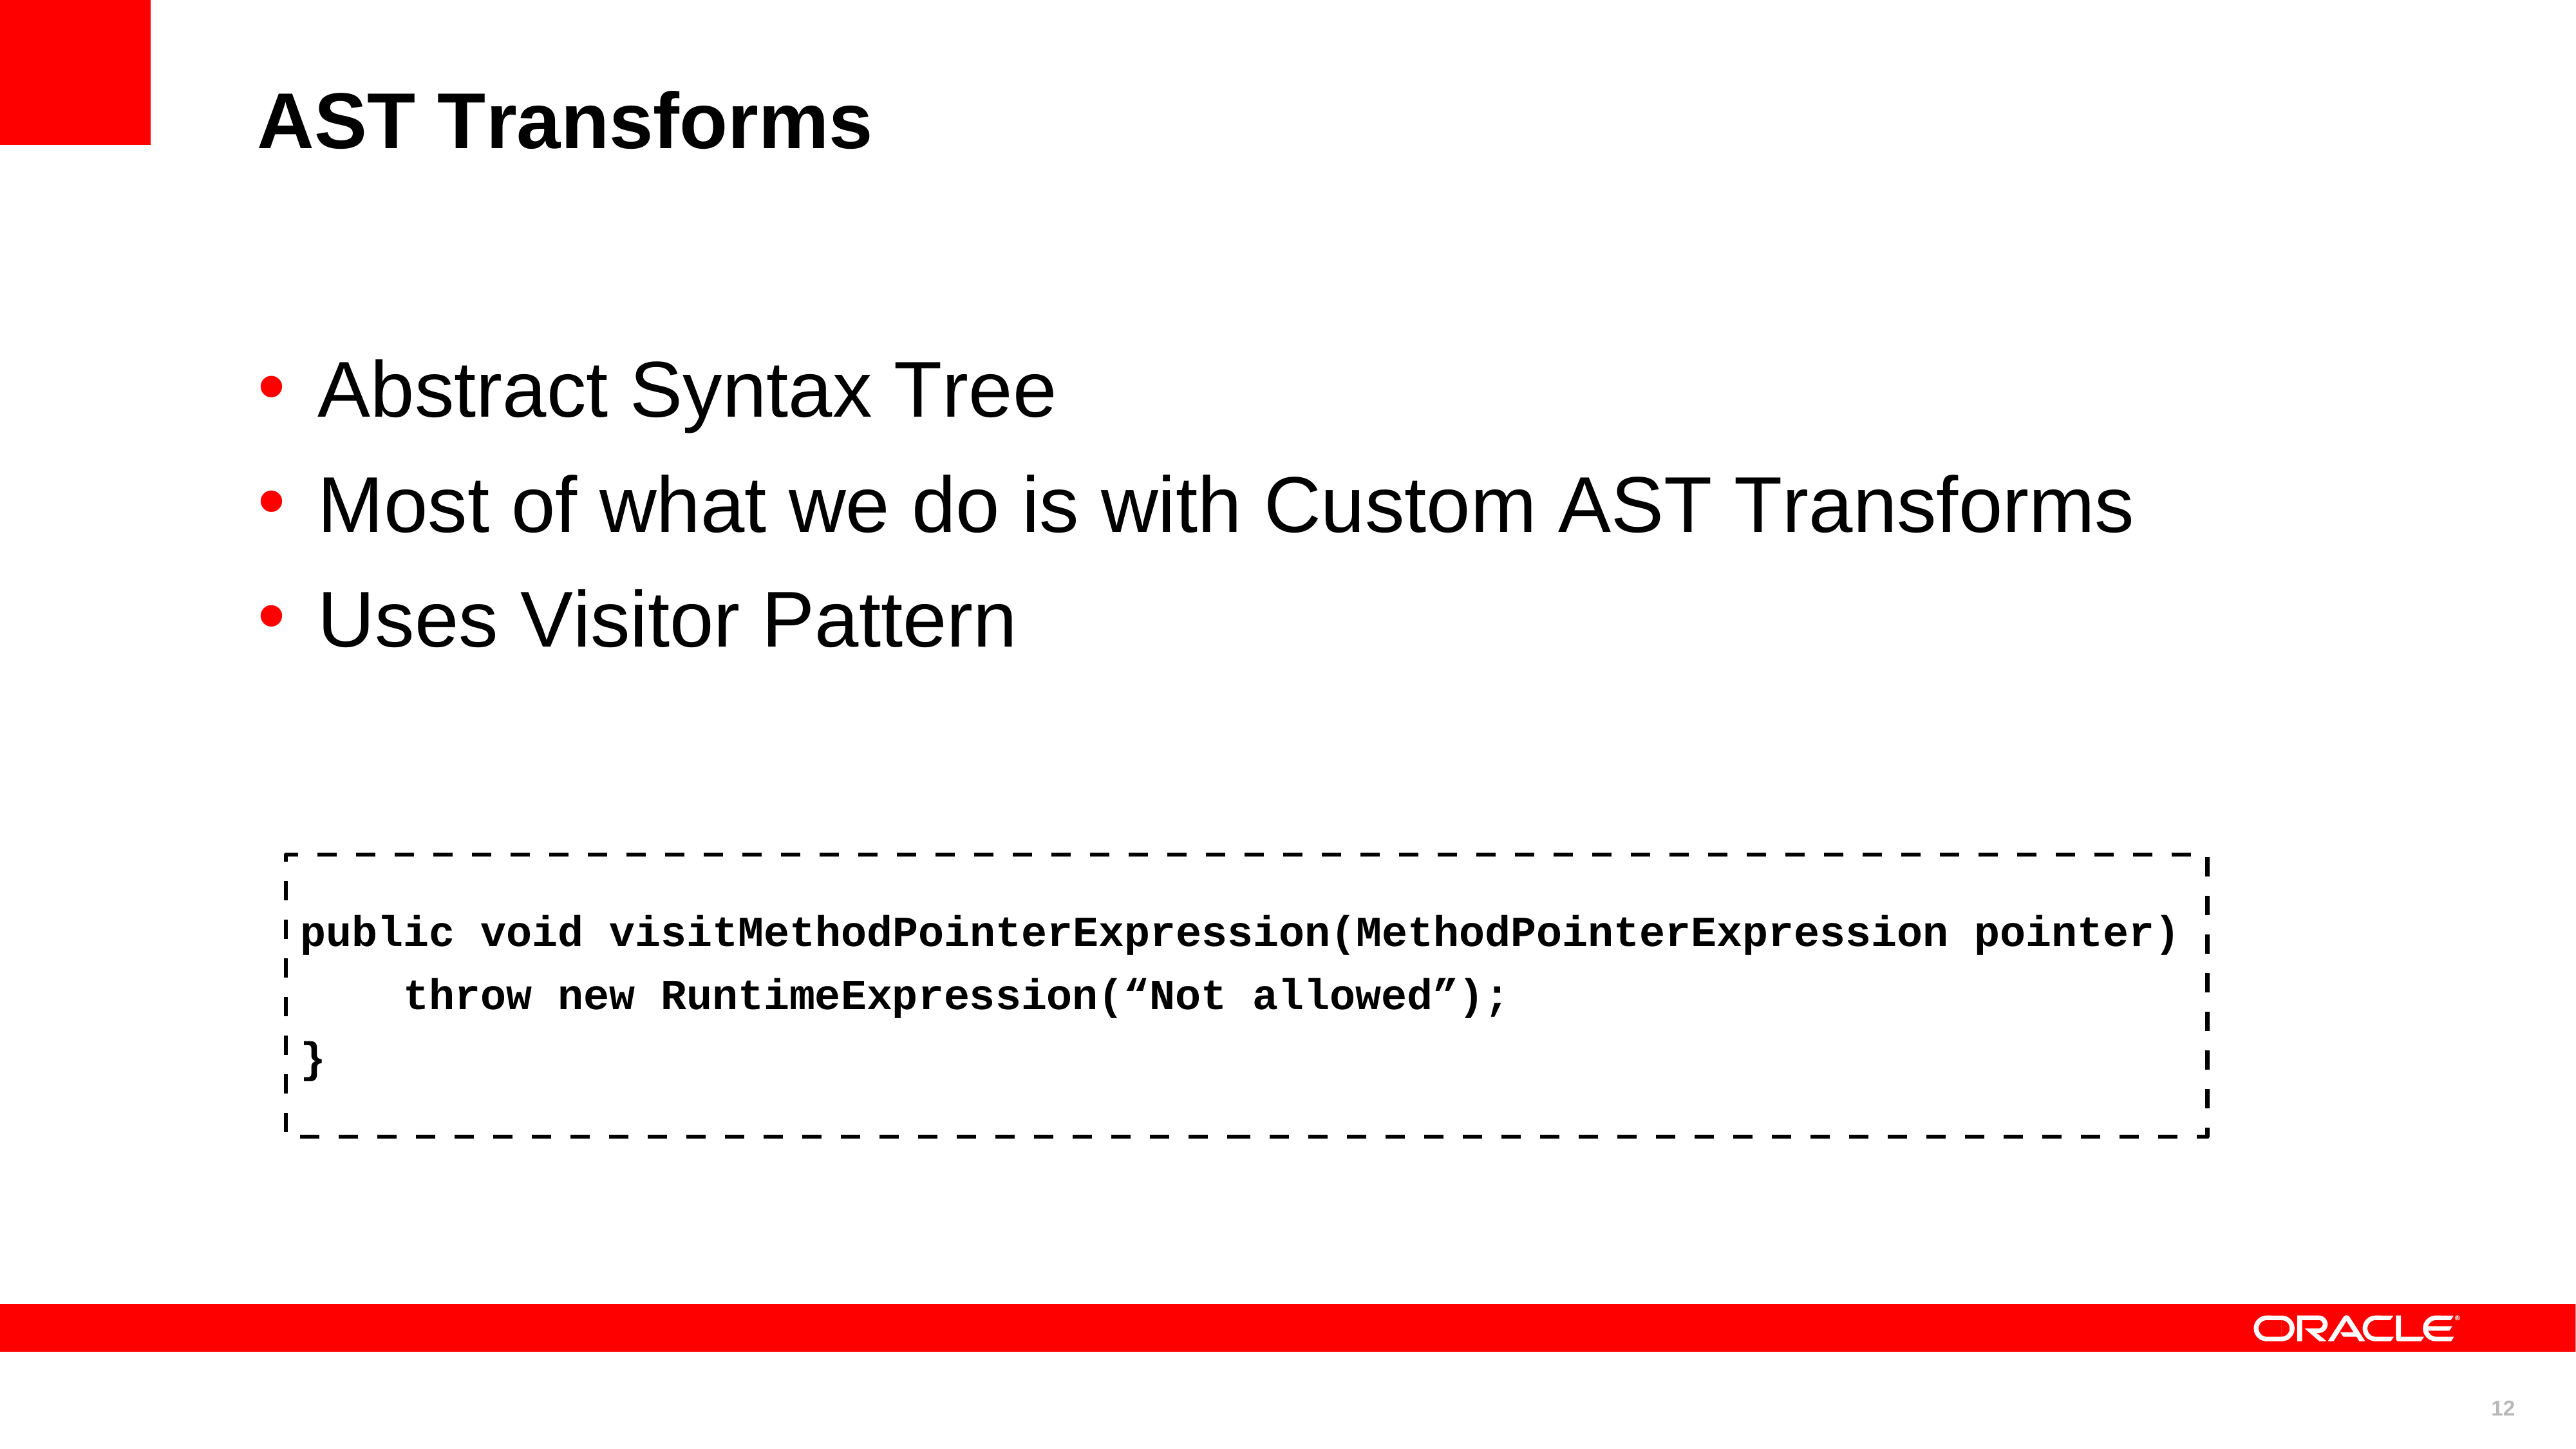

# AST Transforms
Abstract Syntax Tree
Most of what we do is with Custom AST Transforms
Uses Visitor Pattern
public void visitMethodPointerExpression(MethodPointerExpression pointer)
 throw new RuntimeExpression(“Not allowed”);
}